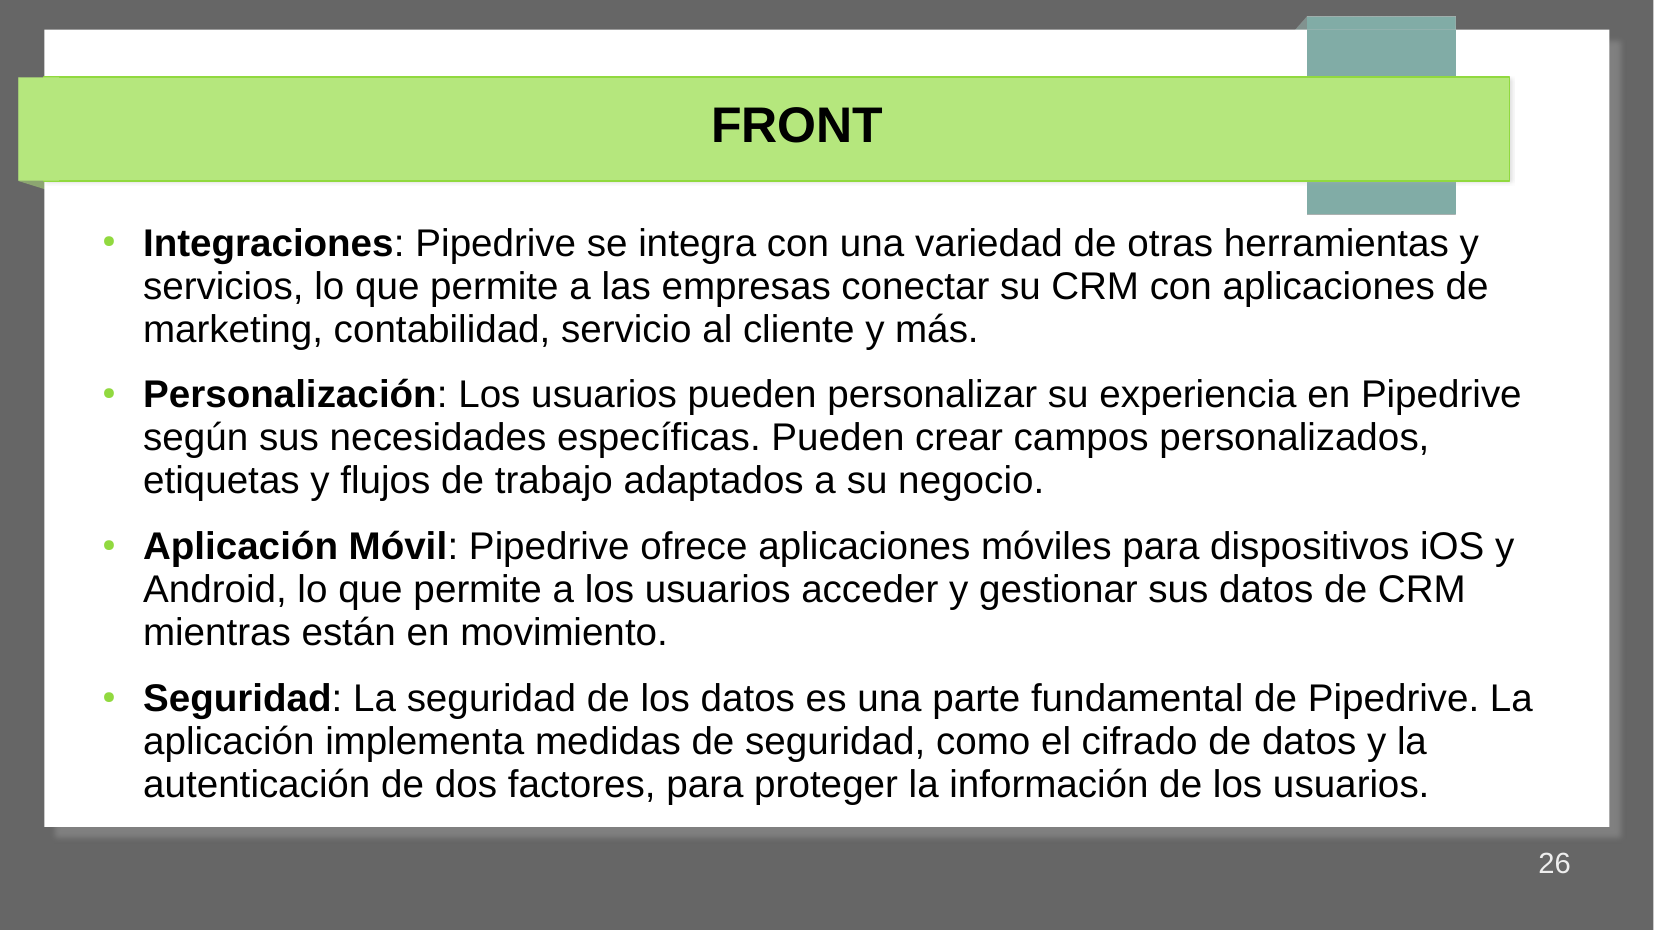

# FRONT
Integraciones: Pipedrive se integra con una variedad de otras herramientas y servicios, lo que permite a las empresas conectar su CRM con aplicaciones de marketing, contabilidad, servicio al cliente y más.
Personalización: Los usuarios pueden personalizar su experiencia en Pipedrive según sus necesidades específicas. Pueden crear campos personalizados, etiquetas y flujos de trabajo adaptados a su negocio.
Aplicación Móvil: Pipedrive ofrece aplicaciones móviles para dispositivos iOS y Android, lo que permite a los usuarios acceder y gestionar sus datos de CRM mientras están en movimiento.
Seguridad: La seguridad de los datos es una parte fundamental de Pipedrive. La aplicación implementa medidas de seguridad, como el cifrado de datos y la autenticación de dos factores, para proteger la información de los usuarios.
26